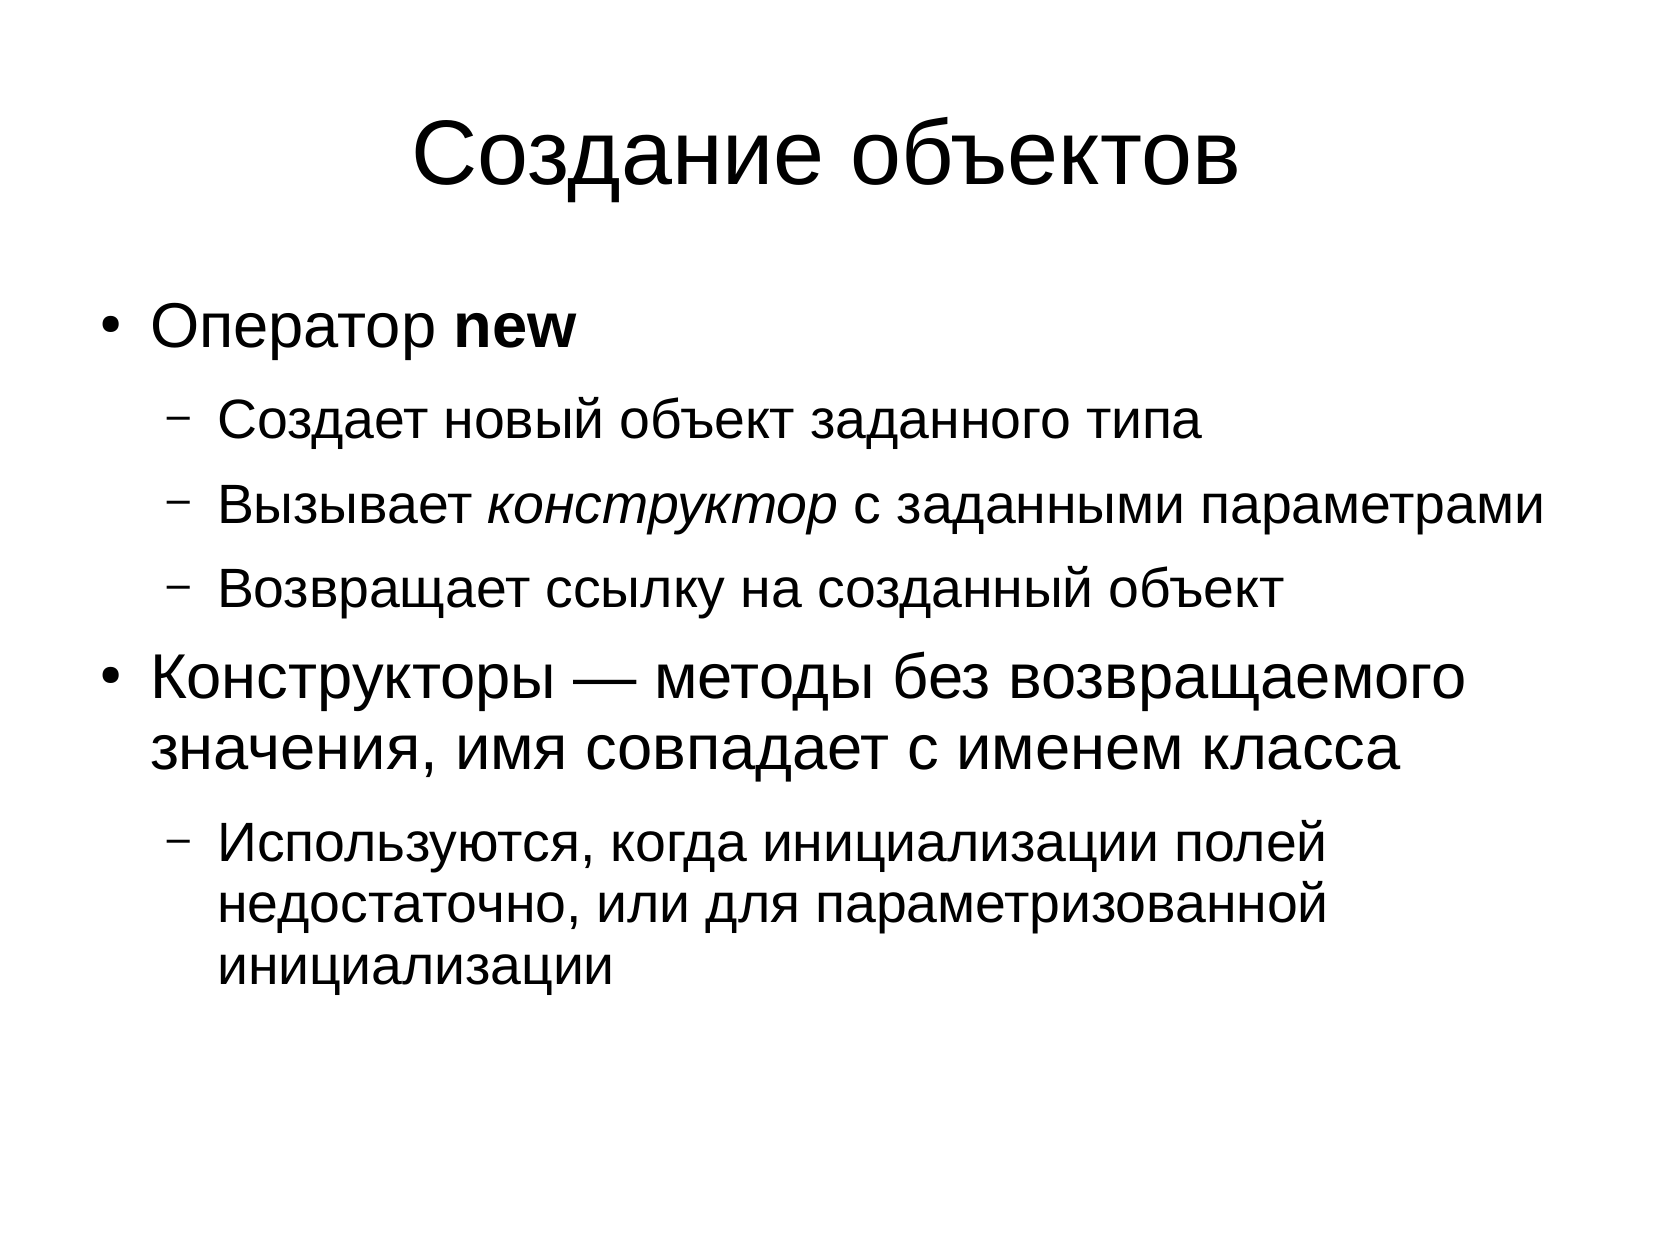

# Создание объектов
Оператор new
Создает новый объект заданного типа
Вызывает конструктор с заданными параметрами
Возвращает ссылку на созданный объект
Конструкторы — методы без возвращаемого значения, имя совпадает с именем класса
Используются, когда инициализации полей недостаточно, или для параметризованной инициализации